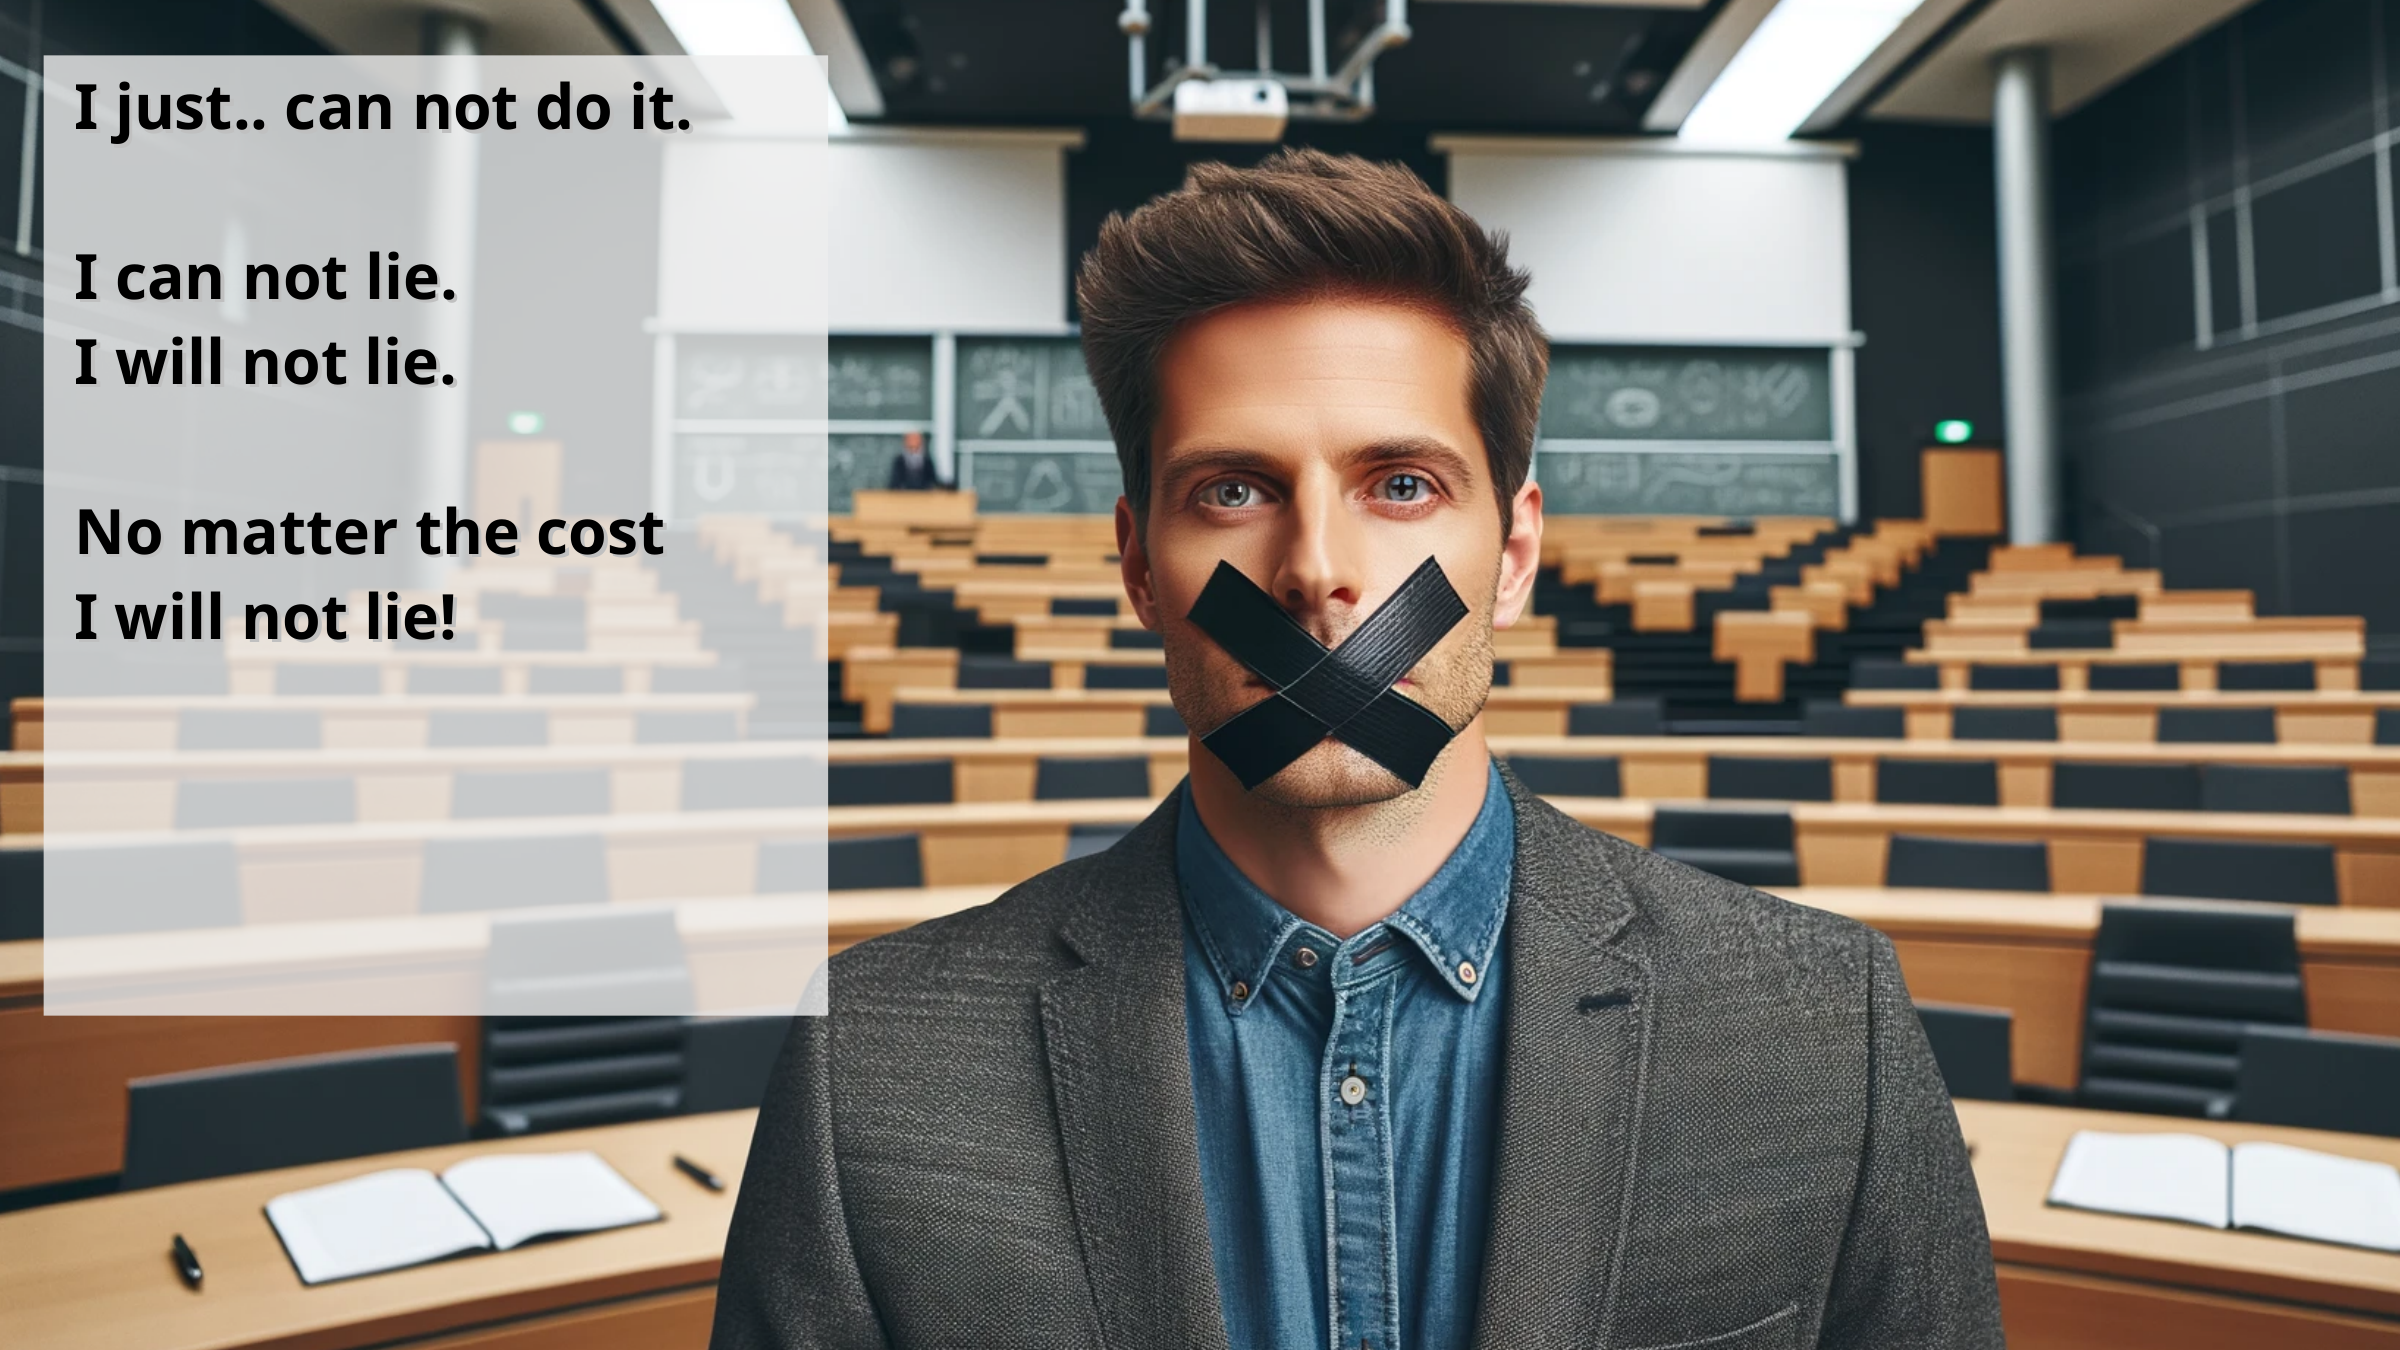

I just.. can not do it.
 I can not lie.
 I will not lie.
 No matter the cost
 I will not lie!